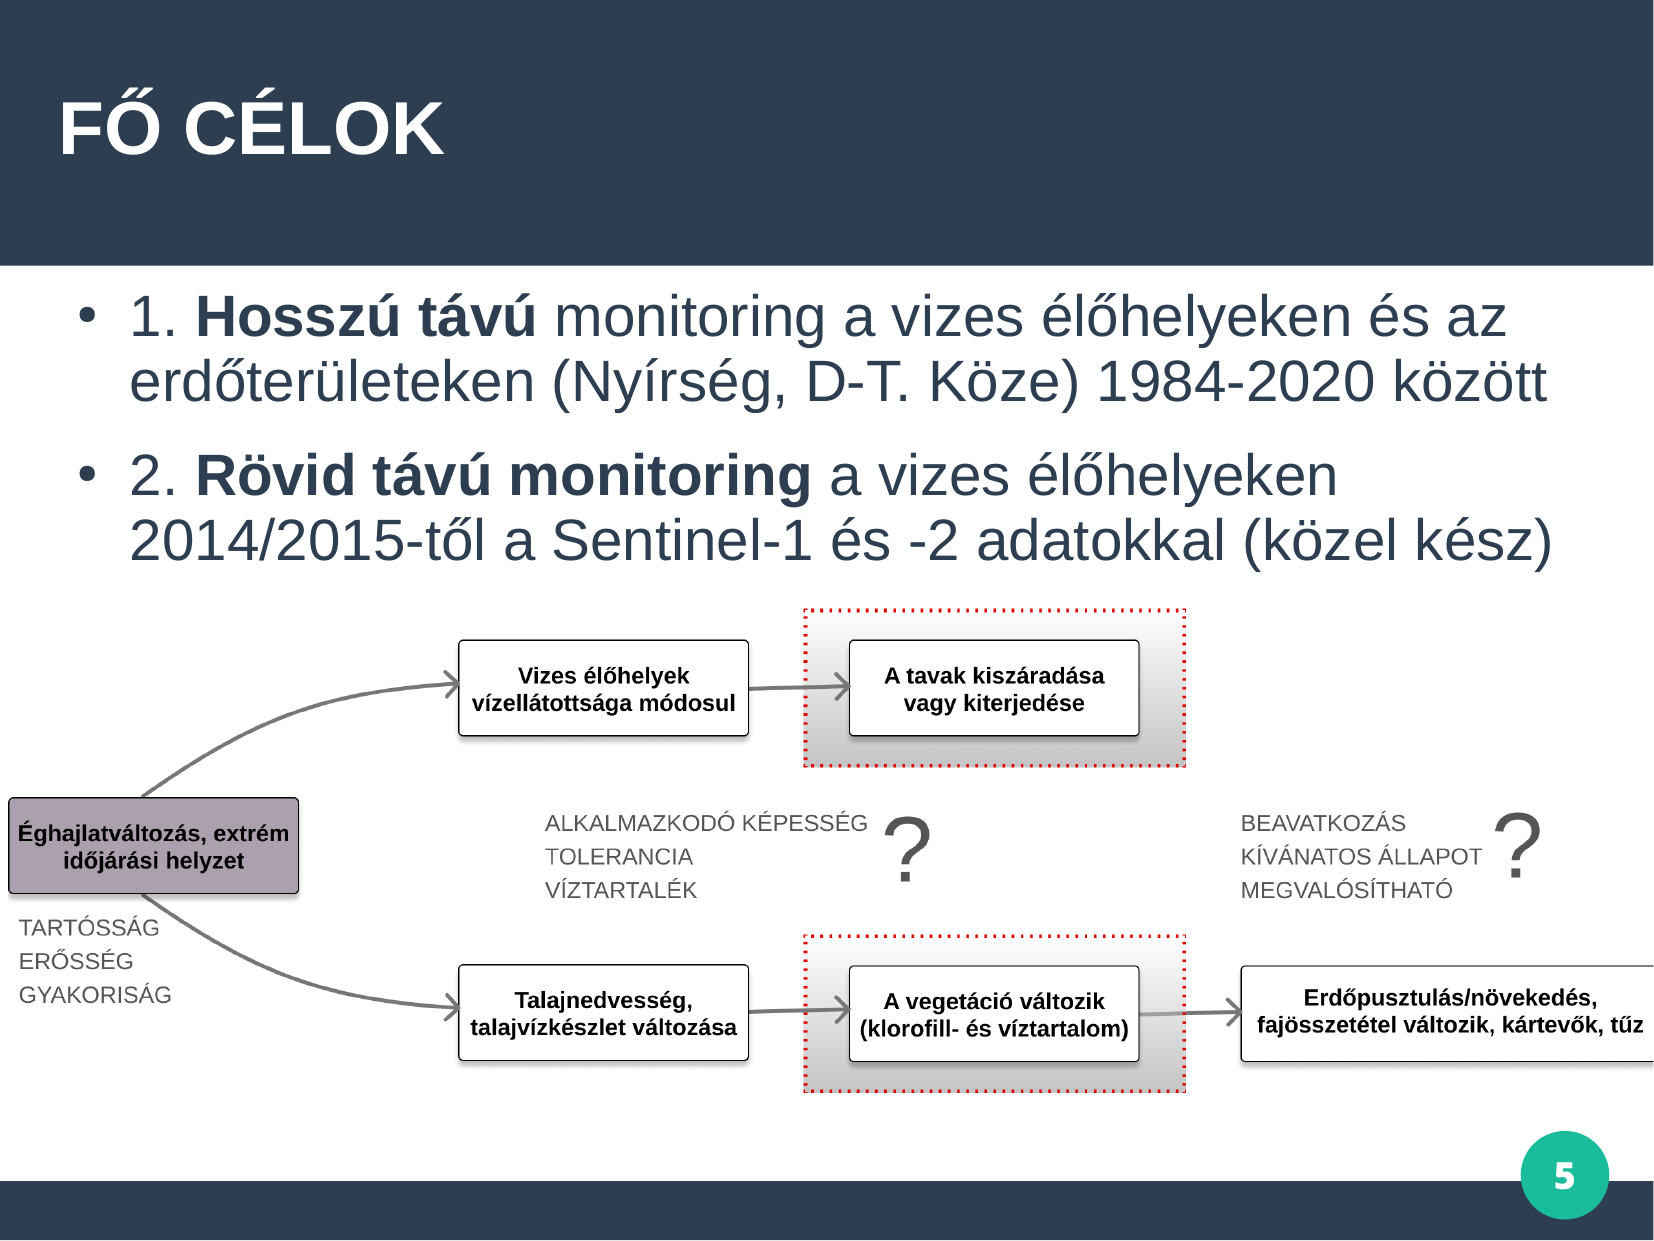

# FŐ CÉLOK
1. Hosszú távú monitoring a vizes élőhelyeken és az erdőterületeken (Nyírség, D-T. Köze) 1984-2020 között
2. Rövid távú monitoring a vizes élőhelyeken 2014/2015-től a Sentinel-1 és -2 adatokkal (közel kész)
5